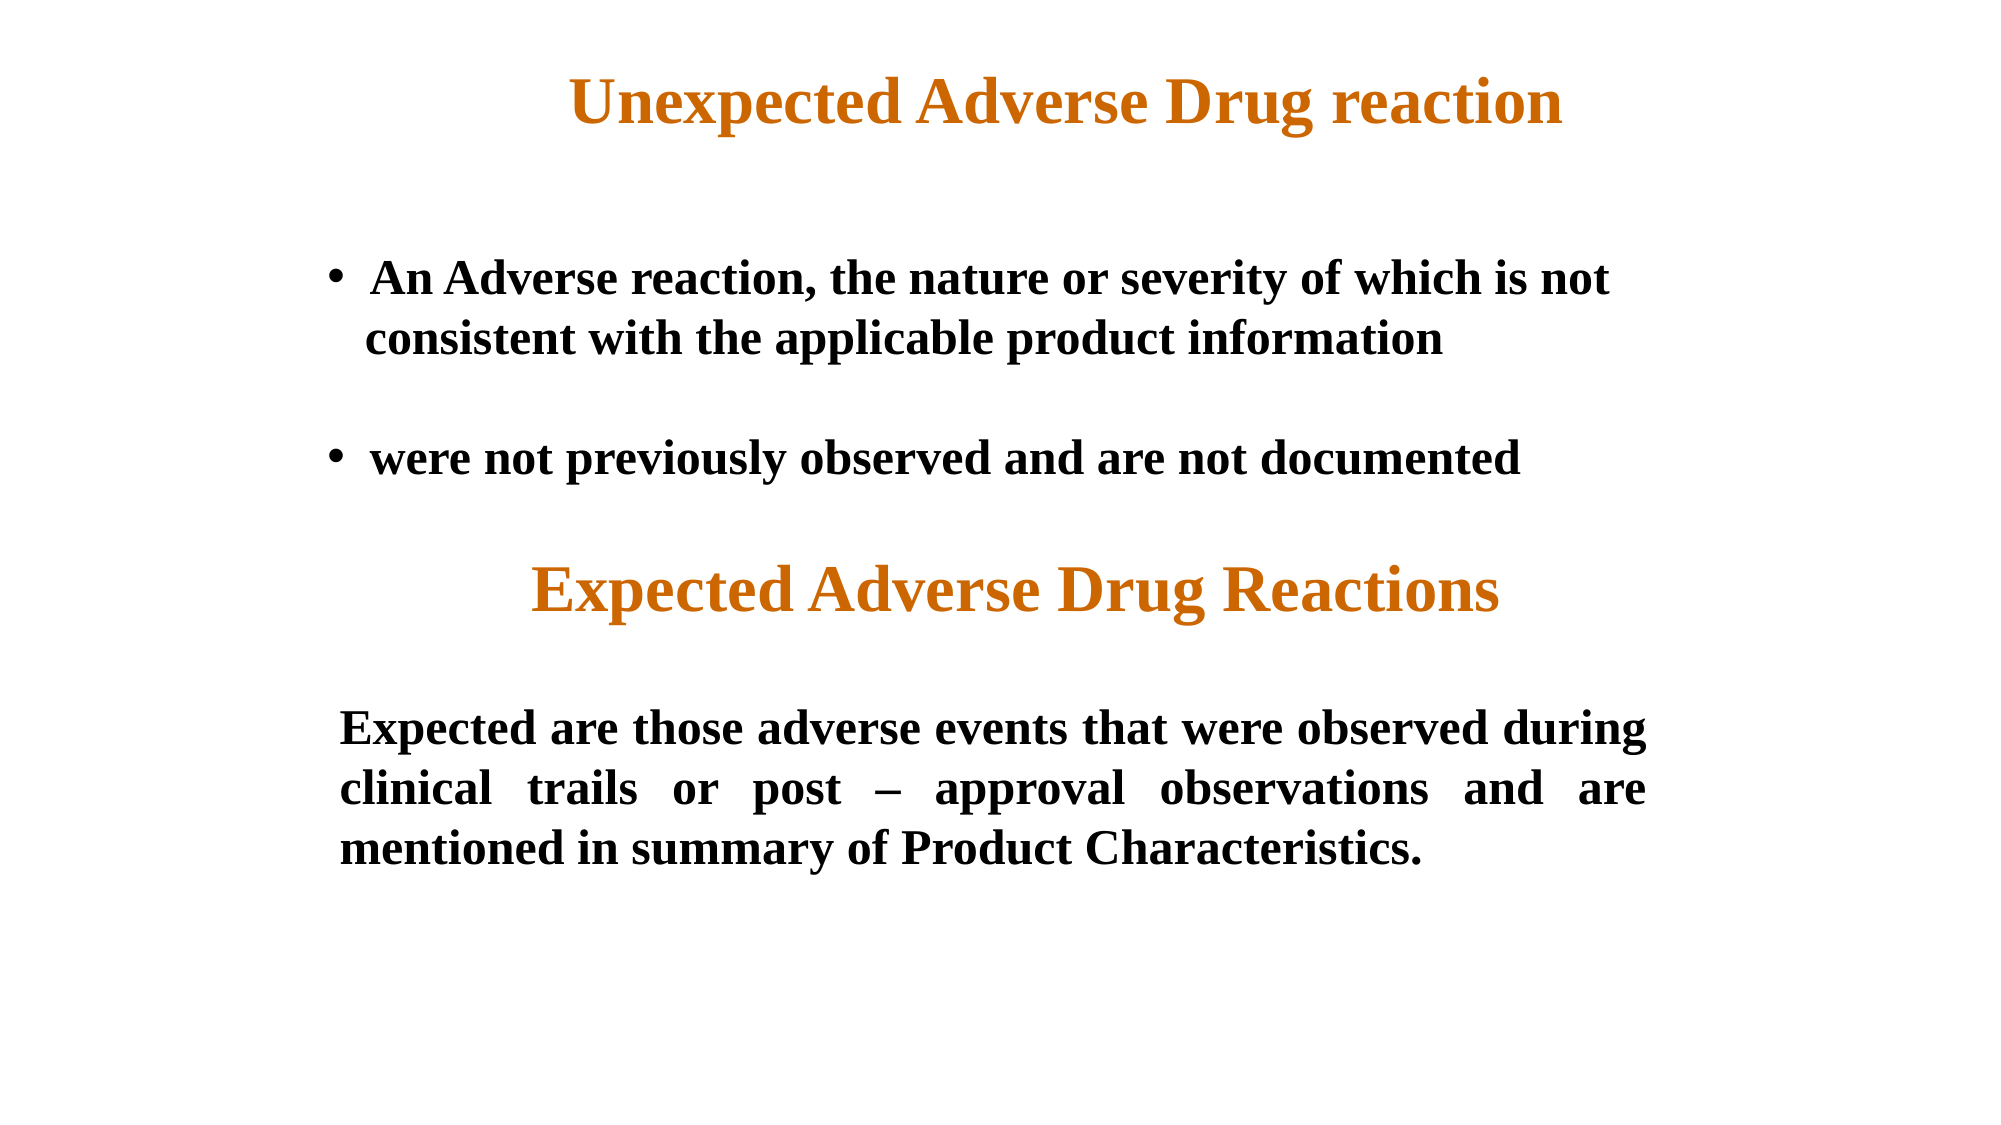

Unexpected Adverse Drug reaction
 An Adverse reaction, the nature or severity of which is not
 consistent with the applicable product information
 were not previously observed and are not documented
Expected Adverse Drug Reactions
Expected are those adverse events that were observed during clinical trails or post – approval observations and are mentioned in summary of Product Characteristics.